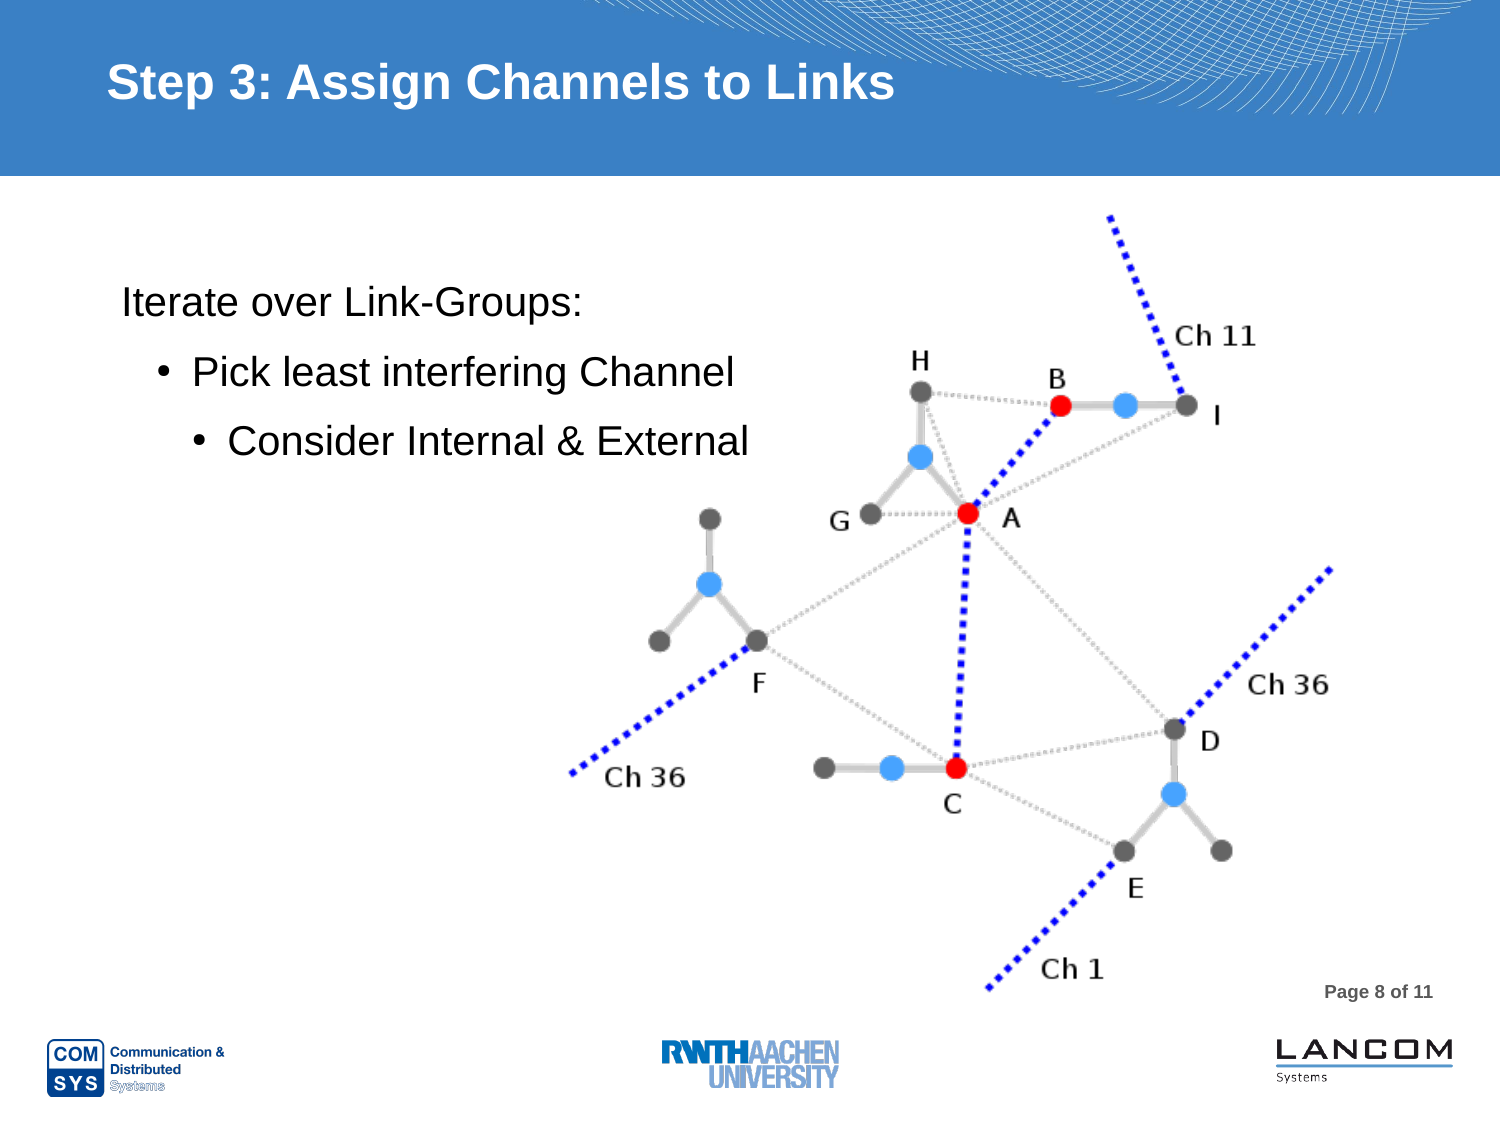

# Step 3: Assign Channels to Links
Iterate over Link-Groups:
Pick least interfering Channel
Consider Internal & External